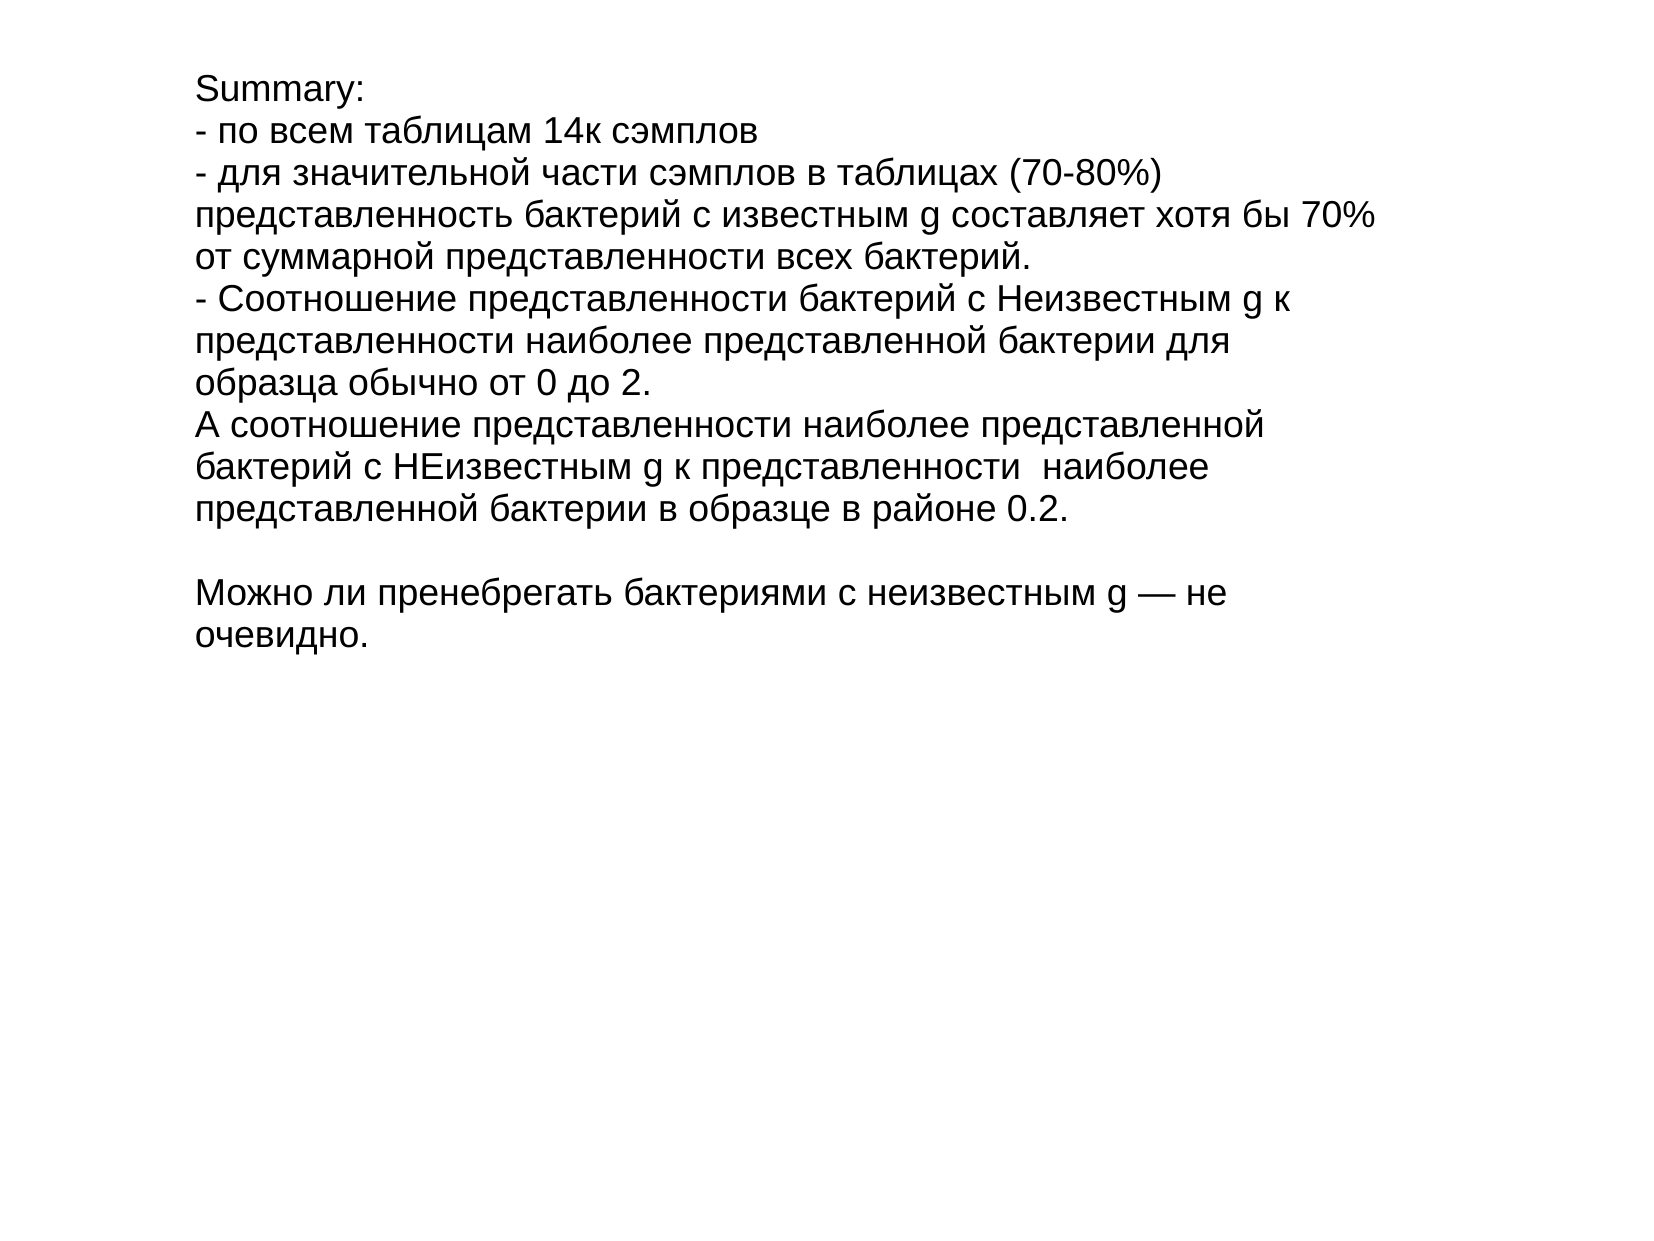

Summary:
- по всем таблицам 14к сэмплов
- для значительной части сэмплов в таблицах (70-80%) представленность бактерий с известным g составляет хотя бы 70% от суммарной представленности всех бактерий.
- Соотношение представленности бактерий с Неизвестным g к представленности наиболее представленной бактерии для образца обычно от 0 до 2.
А соотношение представленности наиболее представленной бактерий с НЕизвестным g к представленности наиболее представленной бактерии в образце в районе 0.2.
Можно ли пренебрегать бактериями с неизвестным g — не очевидно.